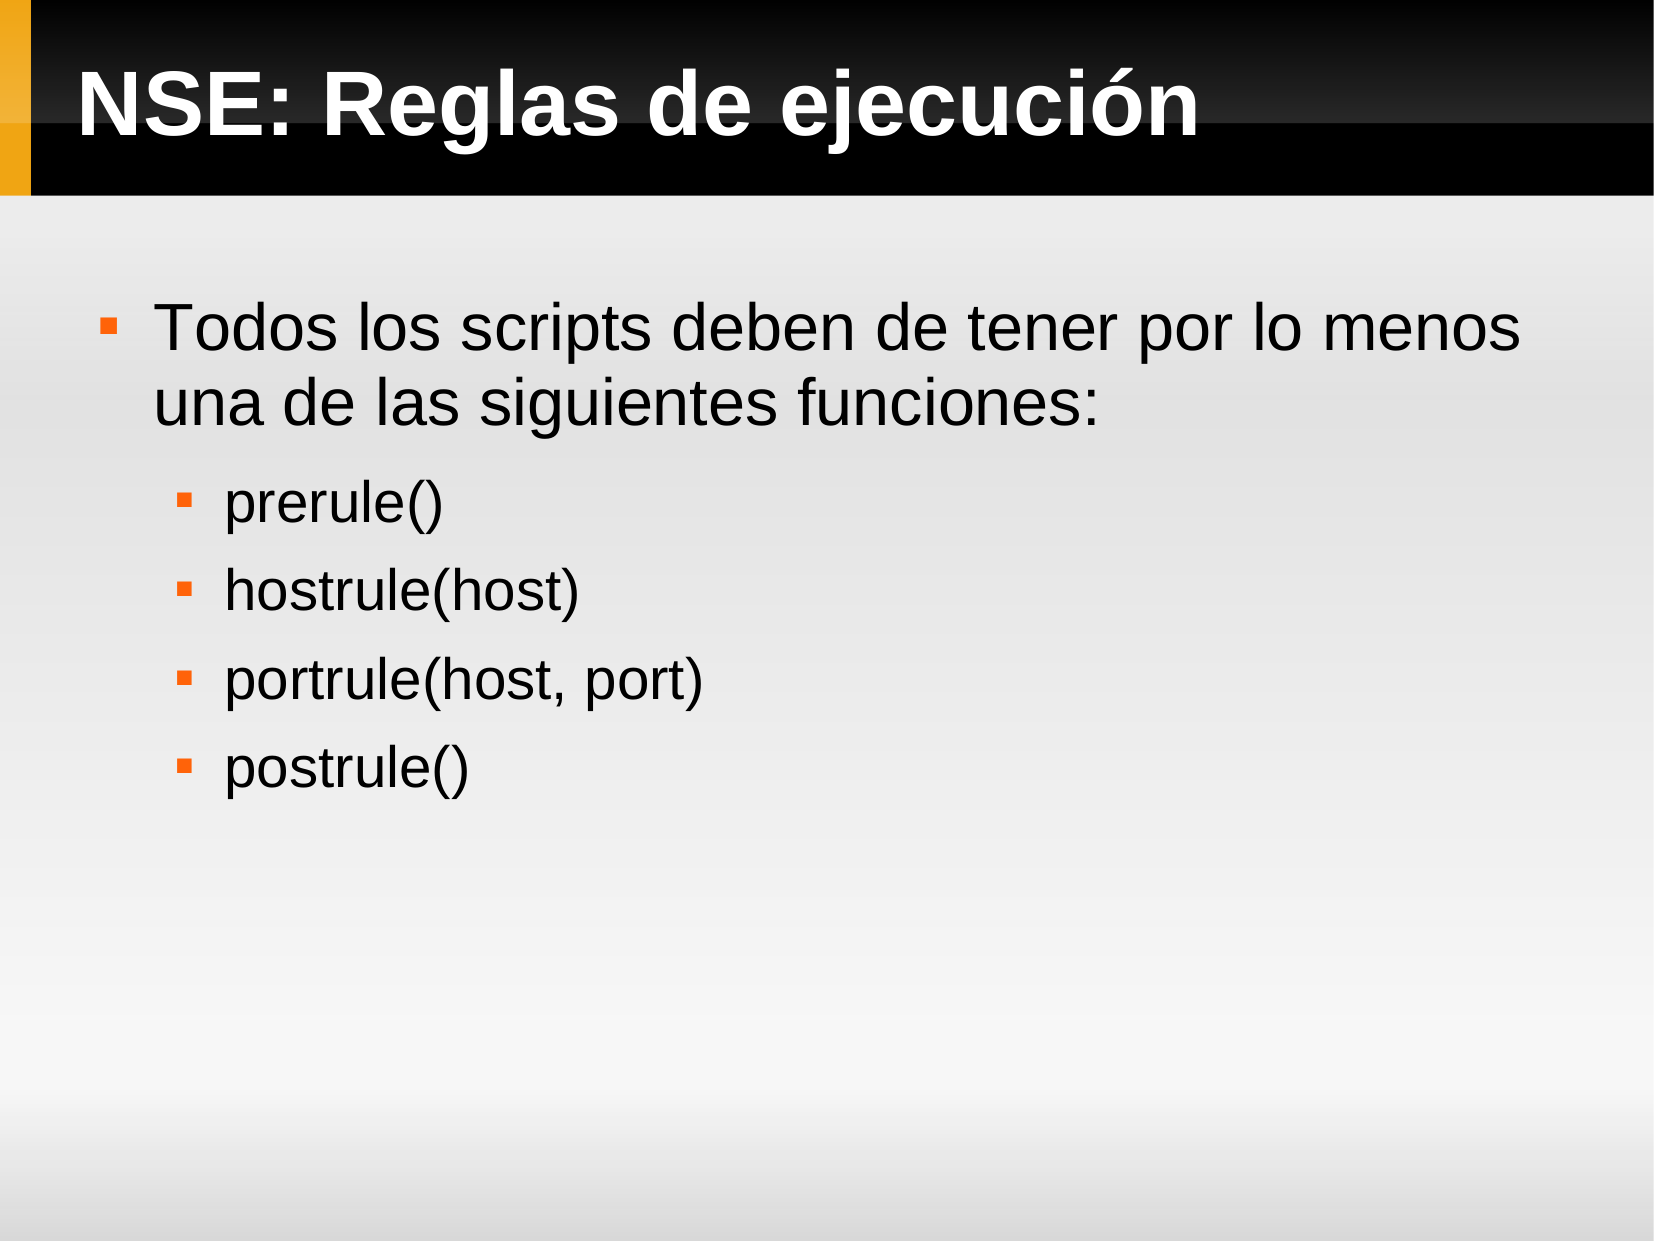

# NSE: Reglas de ejecución
Todos los scripts deben de tener por lo menos una de las siguientes funciones:
prerule()
hostrule(host)
portrule(host, port)
postrule()